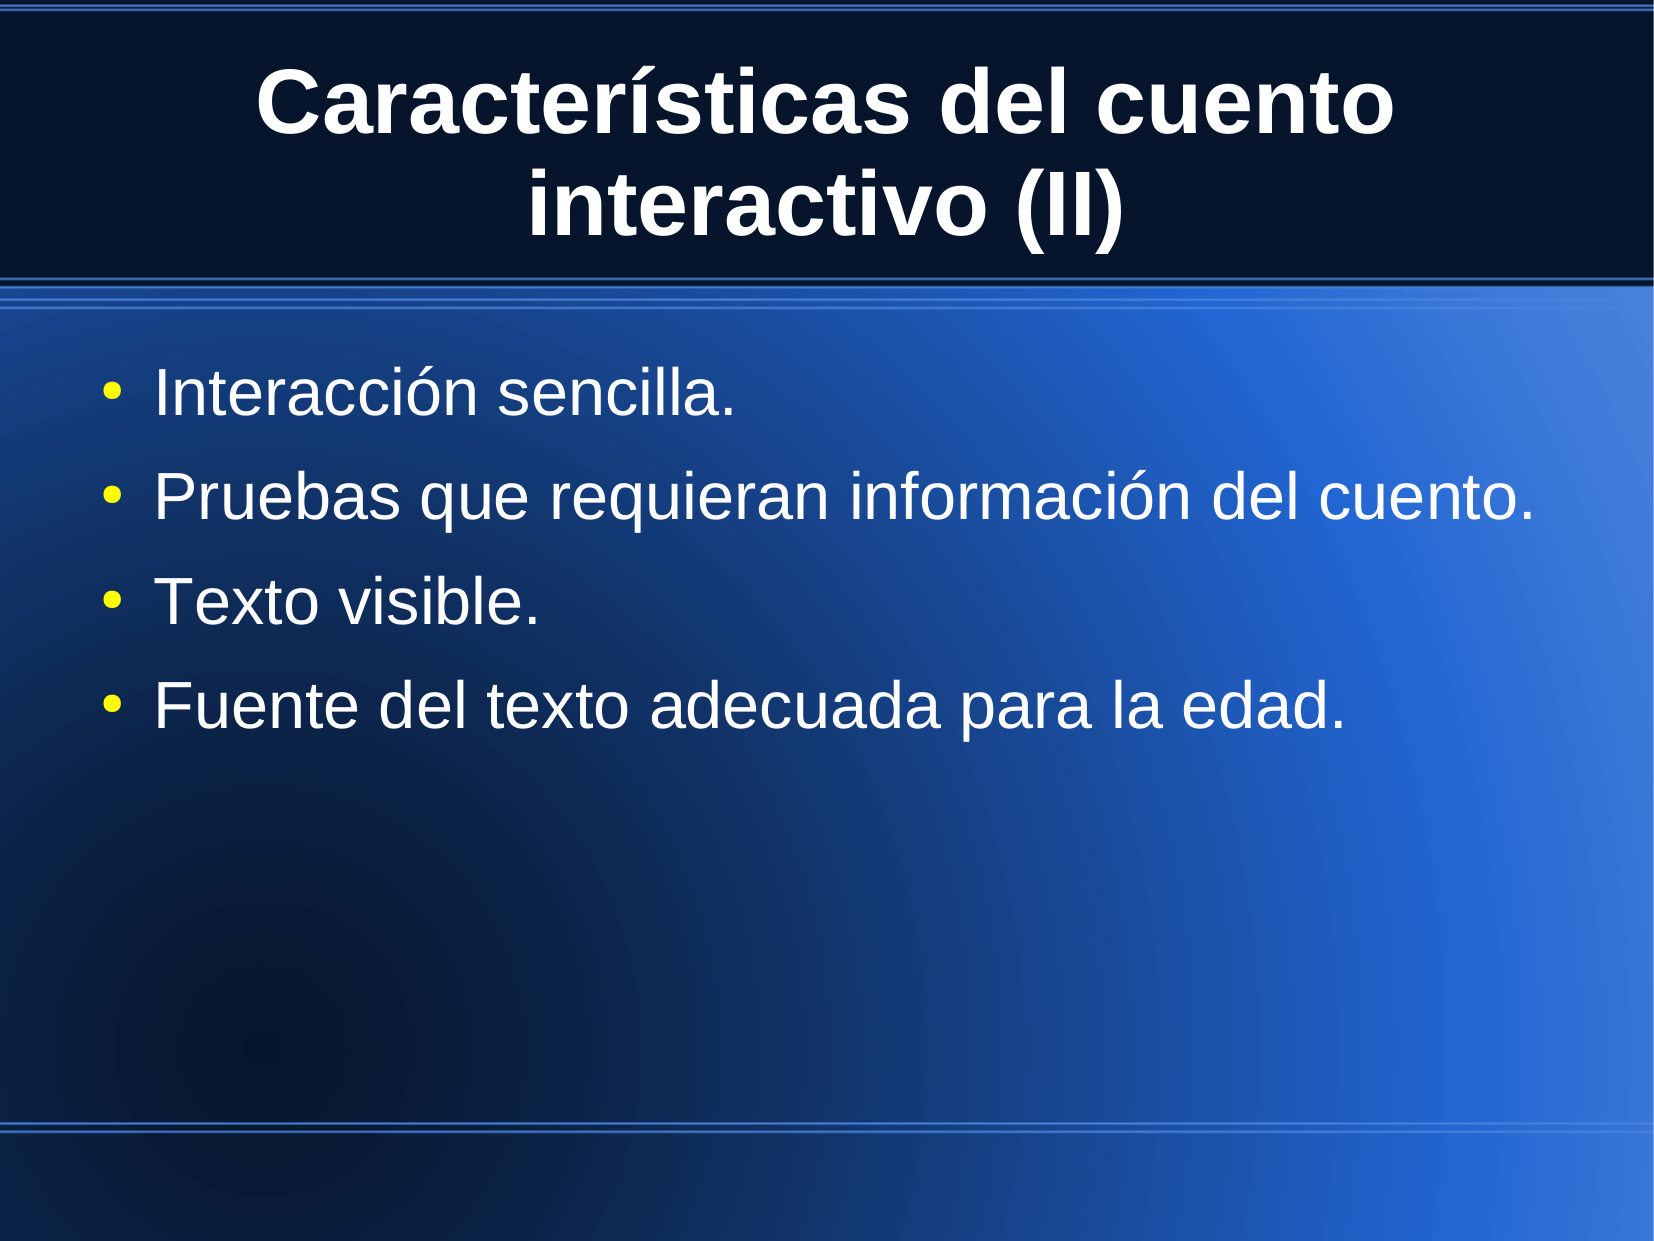

# Características del cuento interactivo (II)
Interacción sencilla.
Pruebas que requieran información del cuento.
Texto visible.
Fuente del texto adecuada para la edad.